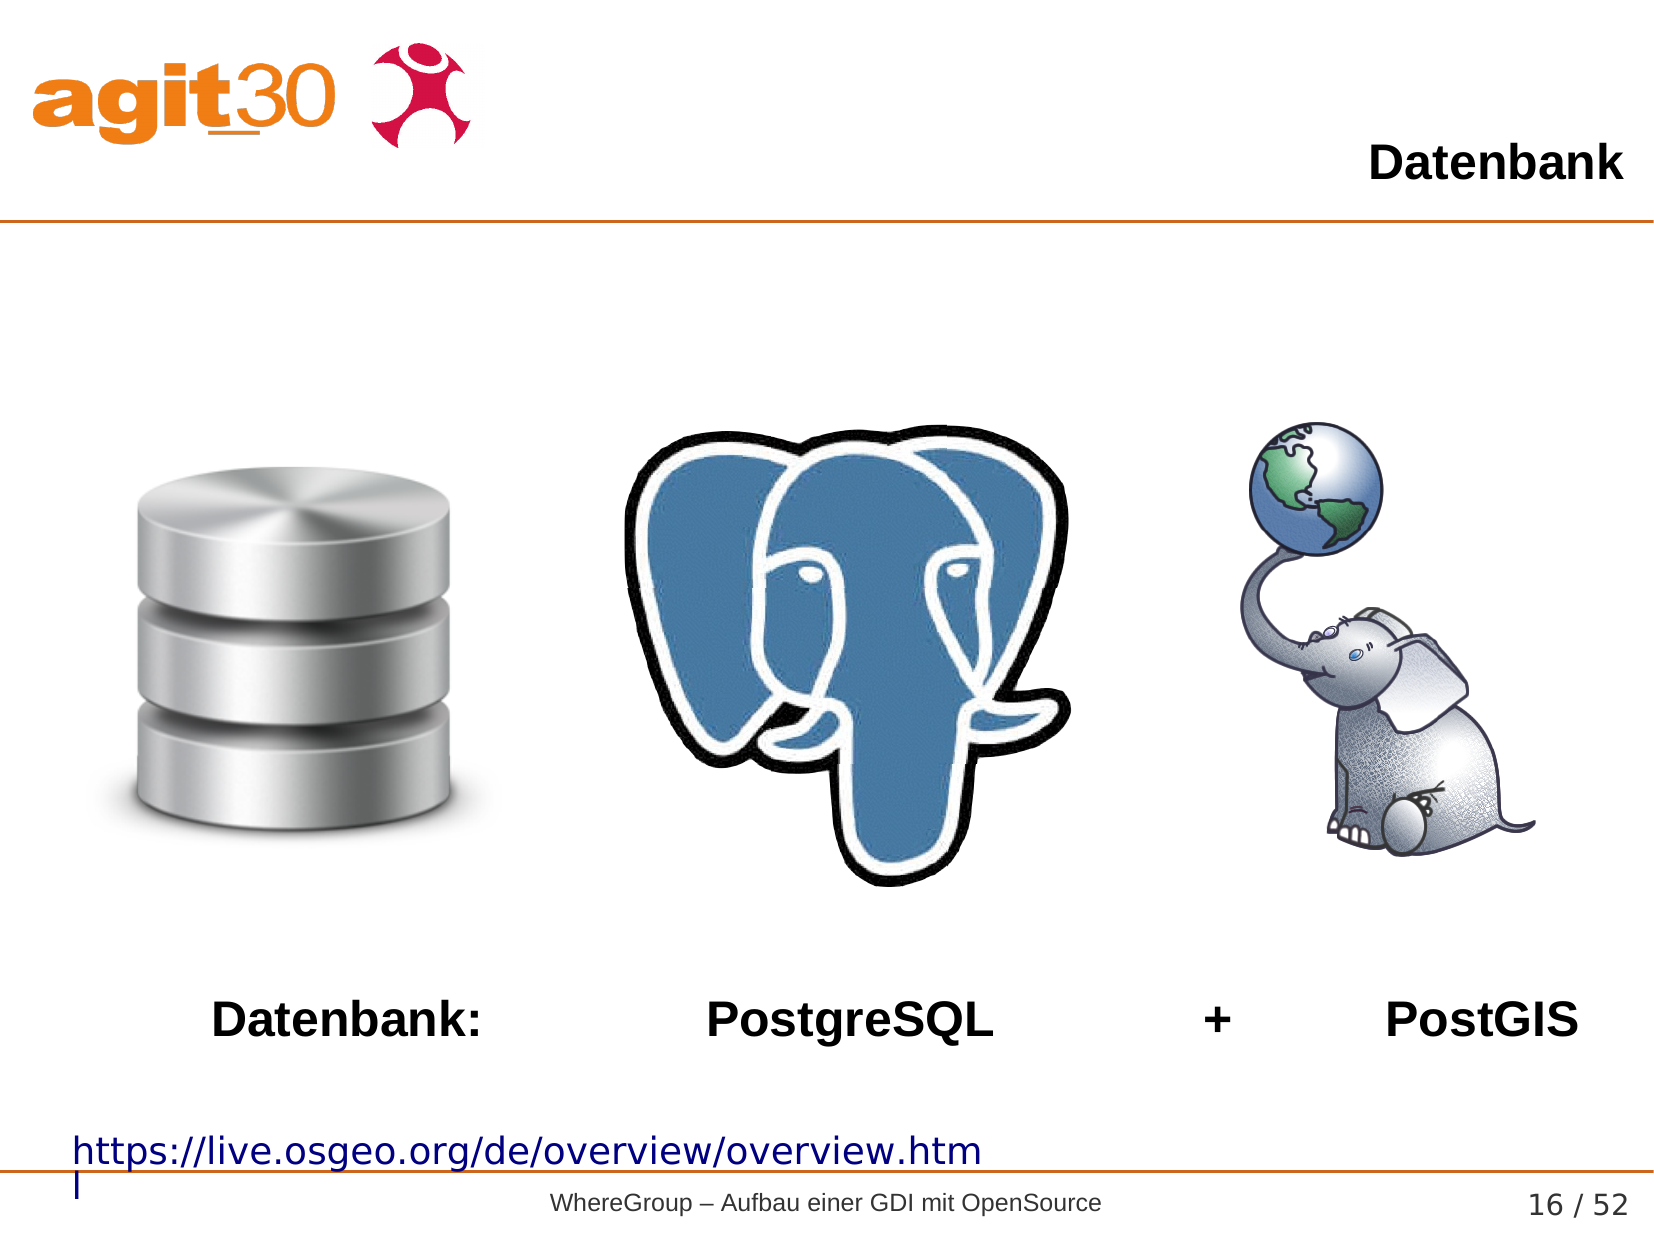

Datenbank
# Datenbank: PostgreSQL + PostGIS
https://live.osgeo.org/de/overview/overview.html